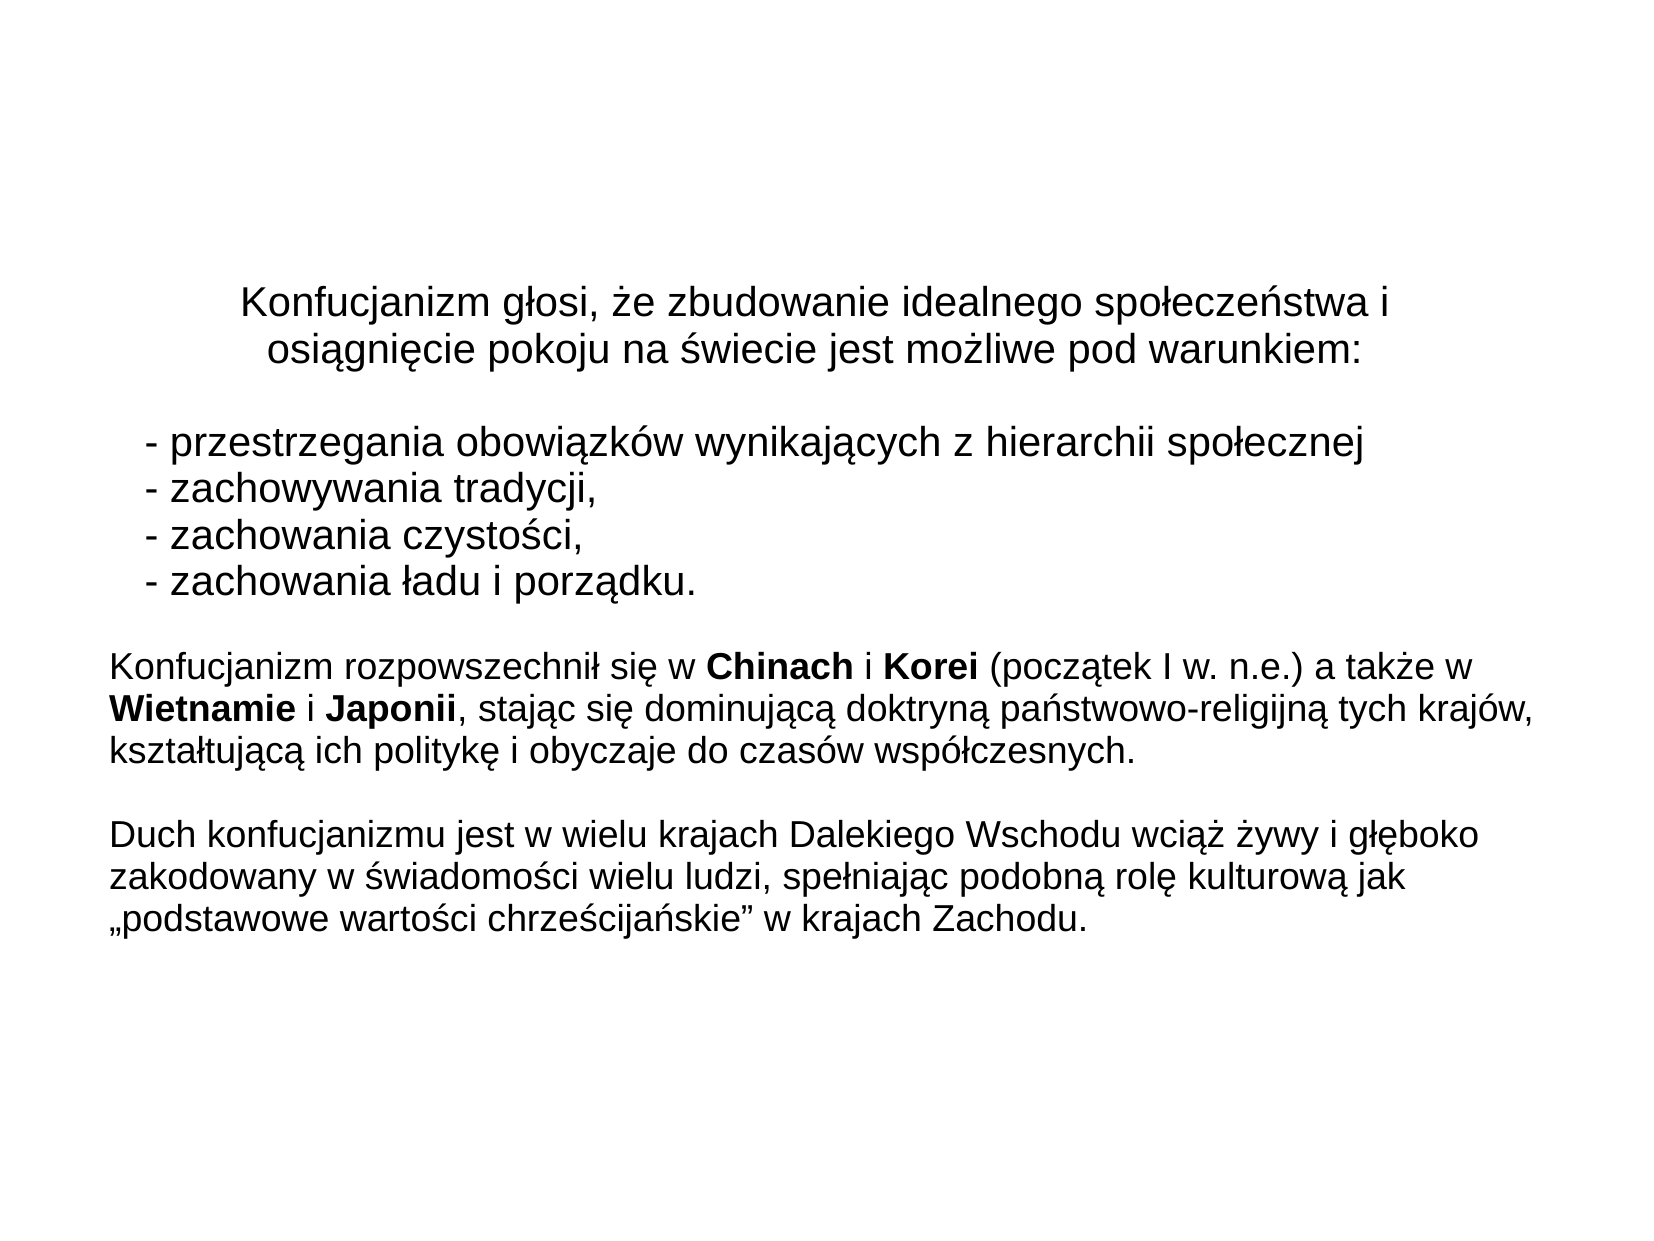

Konfucjanizm głosi, że zbudowanie idealnego społeczeństwa i osiągnięcie pokoju na świecie jest możliwe pod warunkiem:
- przestrzegania obowiązków wynikających z hierarchii społecznej
- zachowywania tradycji,
- zachowania czystości,
- zachowania ładu i porządku.
Konfucjanizm rozpowszechnił się w Chinach i Korei (początek I w. n.e.) a także w Wietnamie i Japonii, stając się dominującą doktryną państwowo-religijną tych krajów, kształtującą ich politykę i obyczaje do czasów współczesnych.
Duch konfucjanizmu jest w wielu krajach Dalekiego Wschodu wciąż żywy i głęboko zakodowany w świadomości wielu ludzi, spełniając podobną rolę kulturową jak „podstawowe wartości chrześcijańskie” w krajach Zachodu.